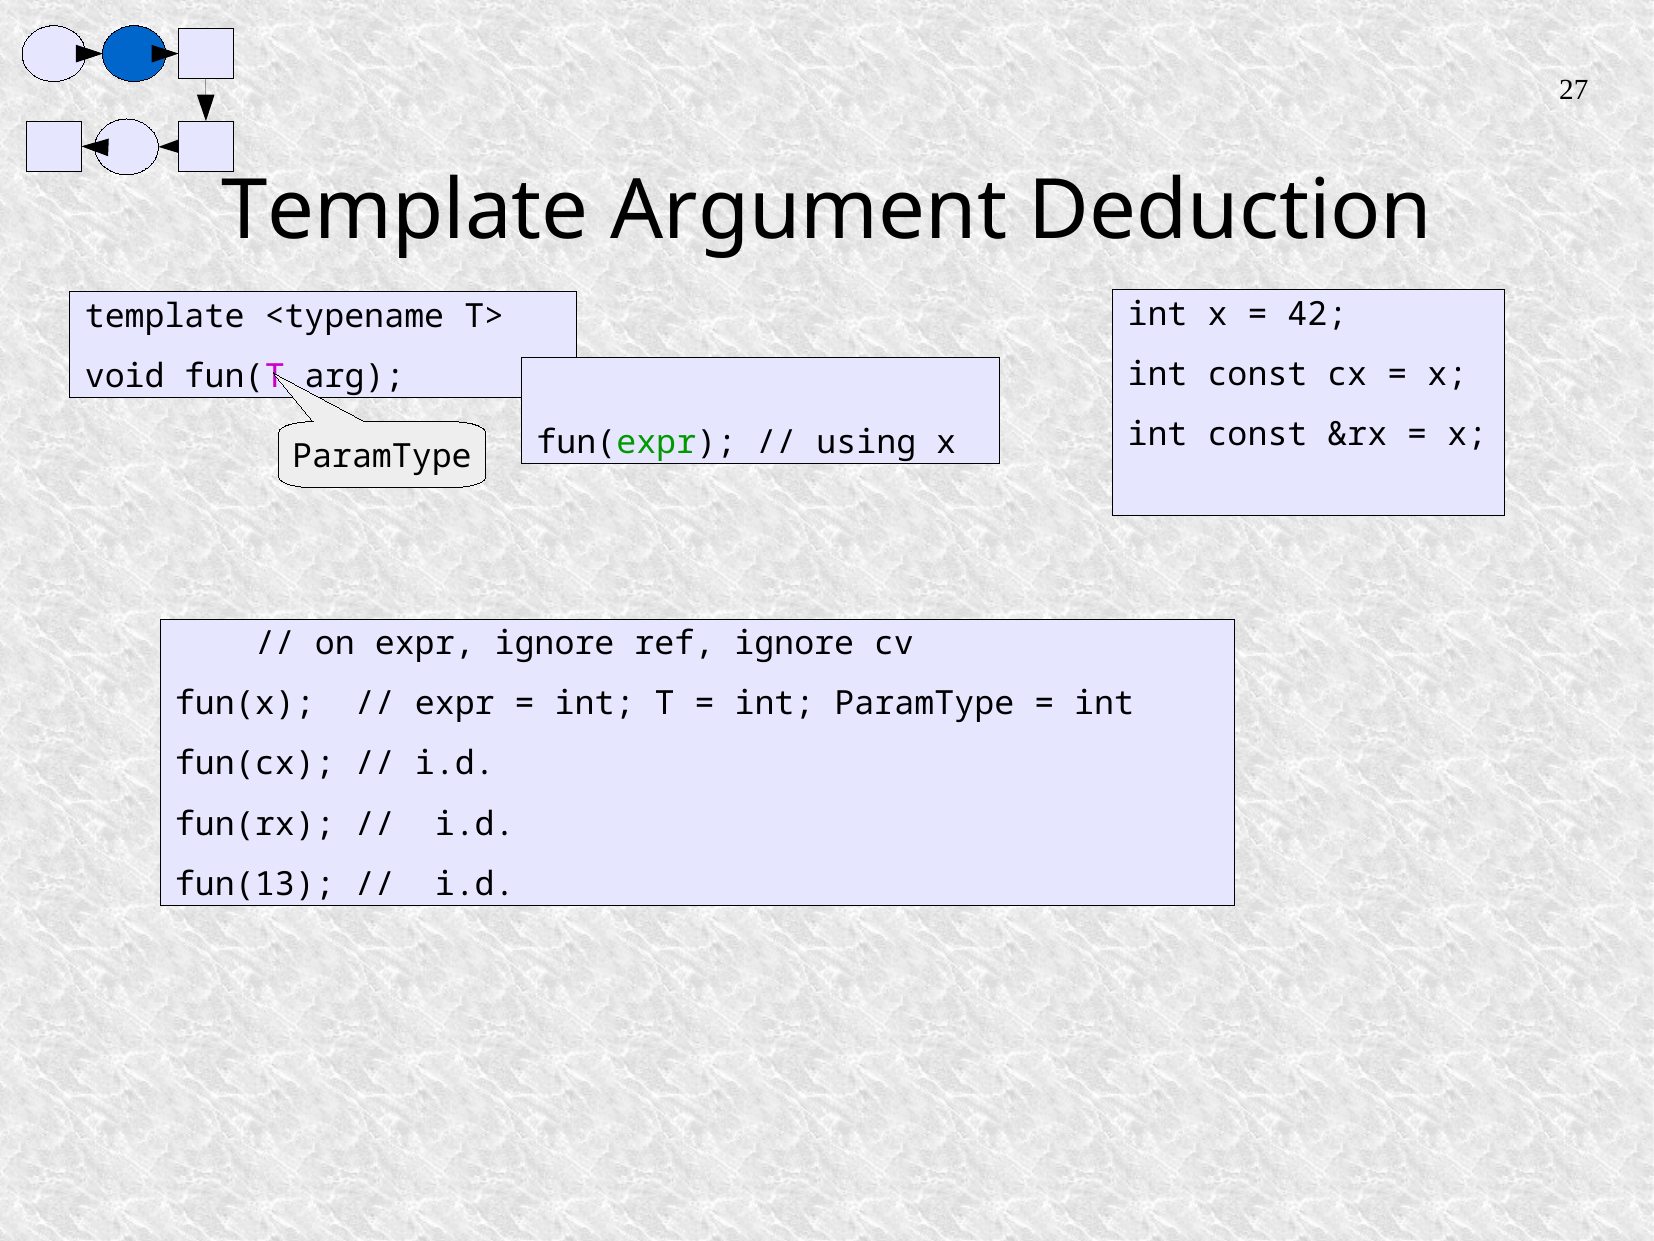

27
# Template Argument Deduction
int x = 42;
int const cx = x;
int const &rx = x;
template <typename T>
void fun(T arg);
fun(expr); // using x
ParamType
 // on expr, ignore ref, ignore cv
fun(x); // expr = int; T = int; ParamType = int
fun(cx); // i.d.
fun(rx); // i.d.
fun(13); // i.d.